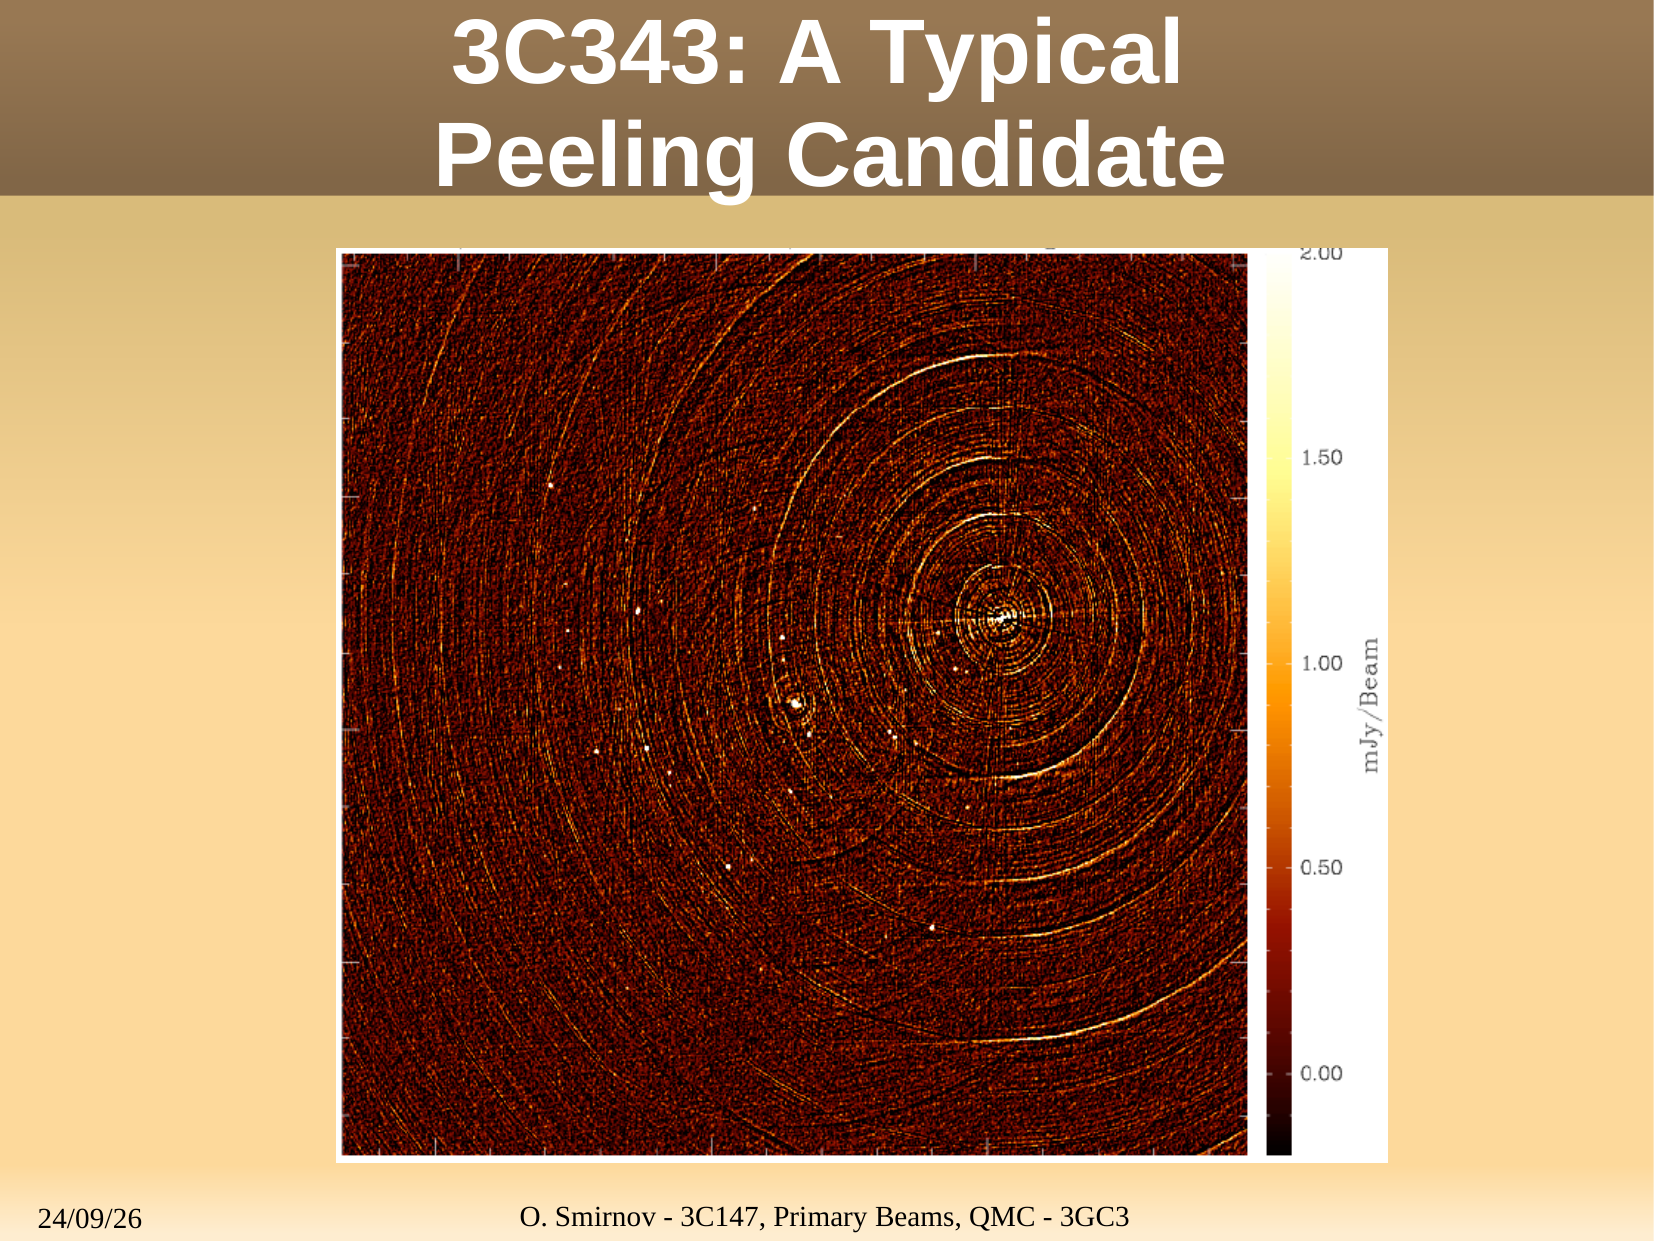

# 3C343: A Typical Peeling Candidate
O. Smirnov - 3C147, Primary Beams, QMC - 3GC3